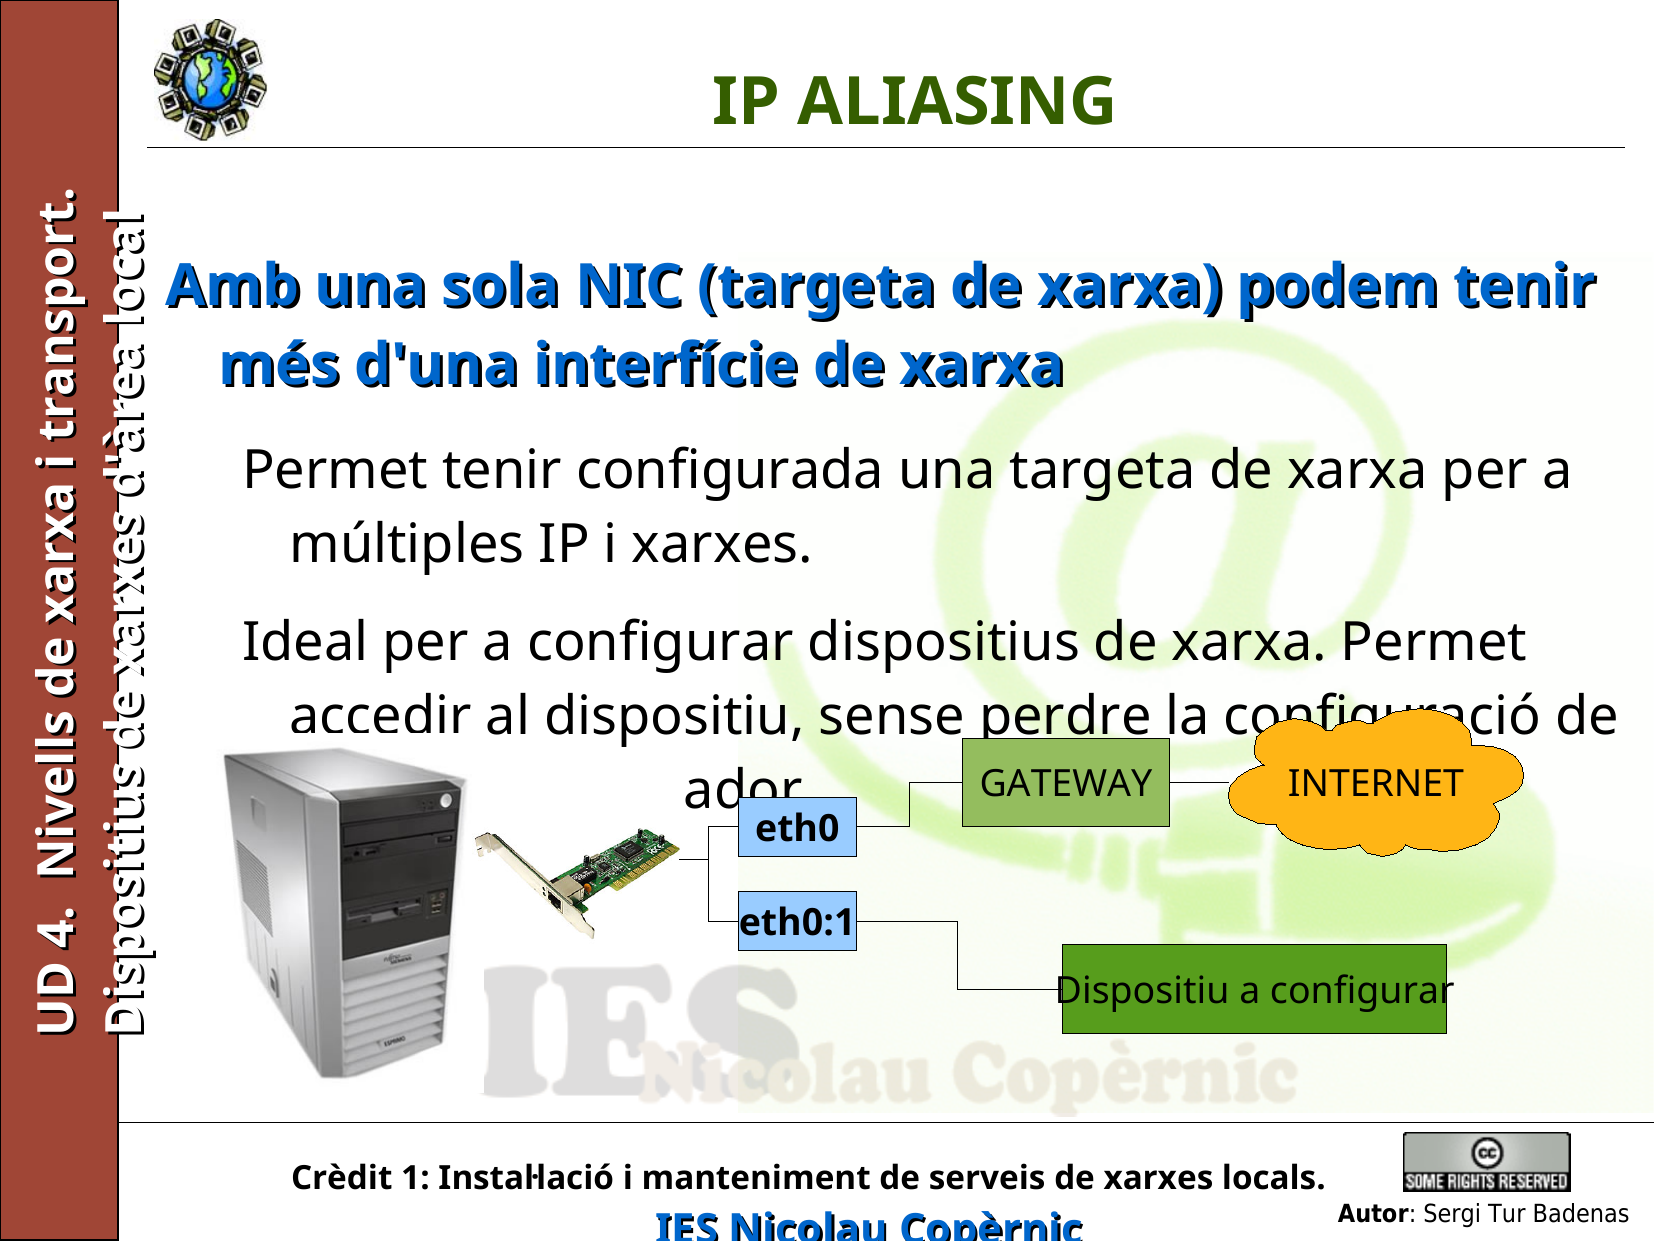

# IP ALIASING
Amb una sola NIC (targeta de xarxa) podem tenir més d'una interfície de xarxa
Permet tenir configurada una targeta de xarxa per a múltiples IP i xarxes.
Ideal per a configurar dispositius de xarxa. Permet accedir al dispositiu, sense perdre la configuració de xarxa de l'ordinador
INTERNET
GATEWAY
eth0
eth0:1
Dispositiu a configurar